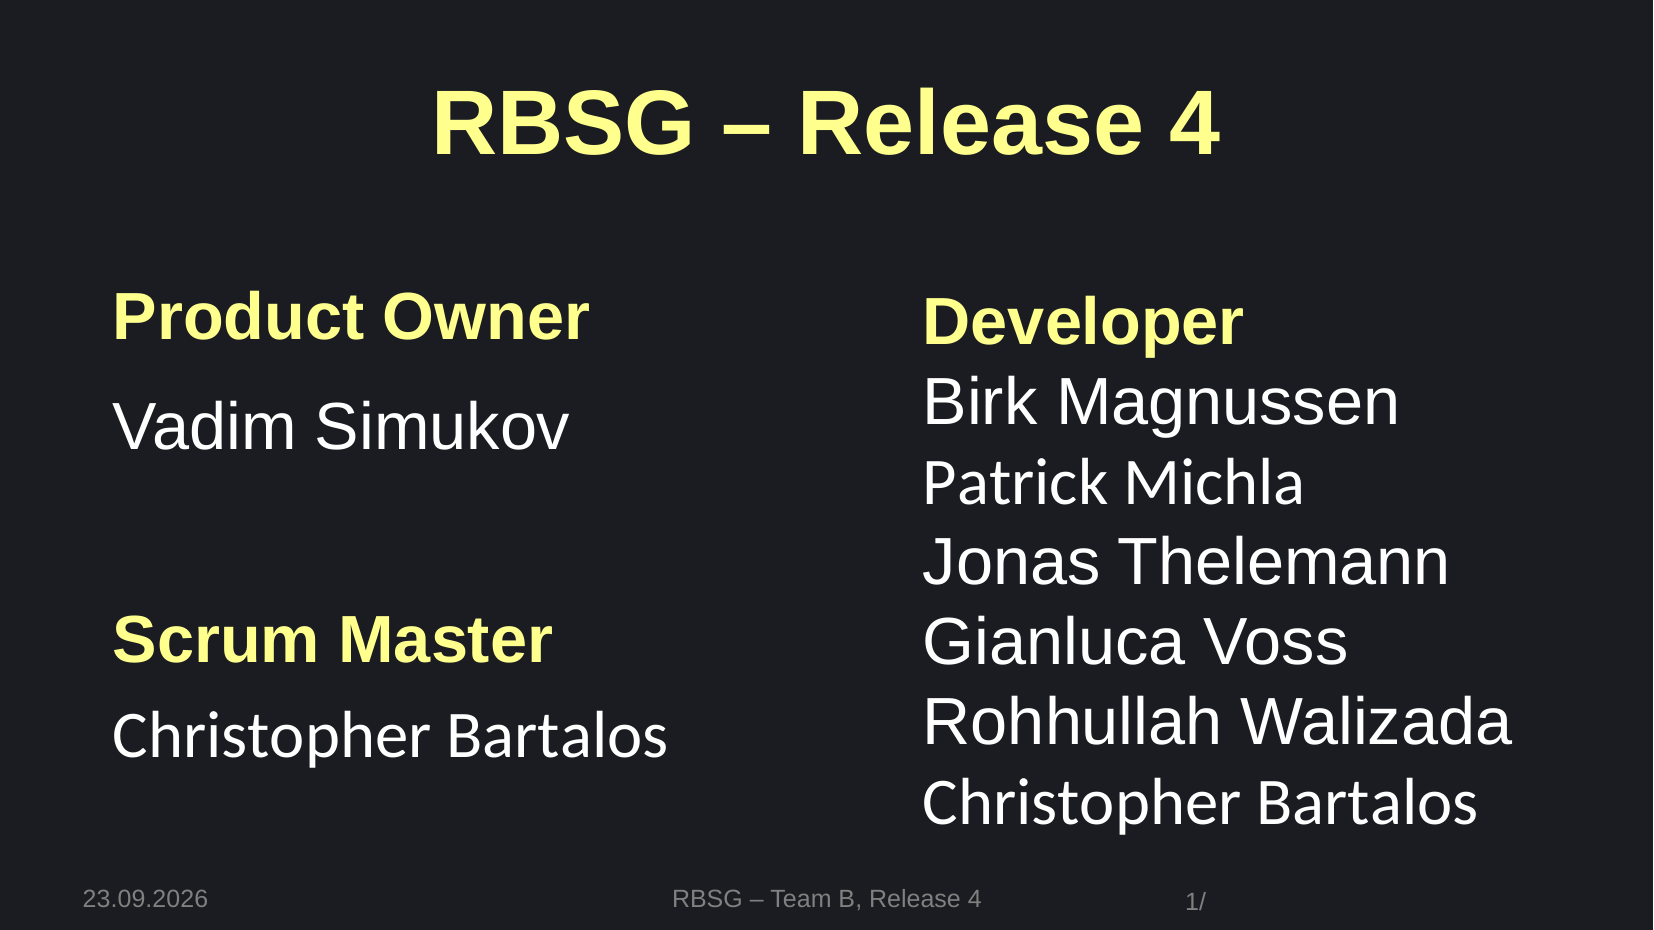

# RBSG – Release 4
Product Owner
Vadim Simukov
Developer
Birk Magnussen
Patrick Michla
Jonas Thelemann
Gianluca Voss
Rohhullah Walizada
Christopher Bartalos
Scrum Master
Christopher Bartalos
RBSG – Team B, Release 4